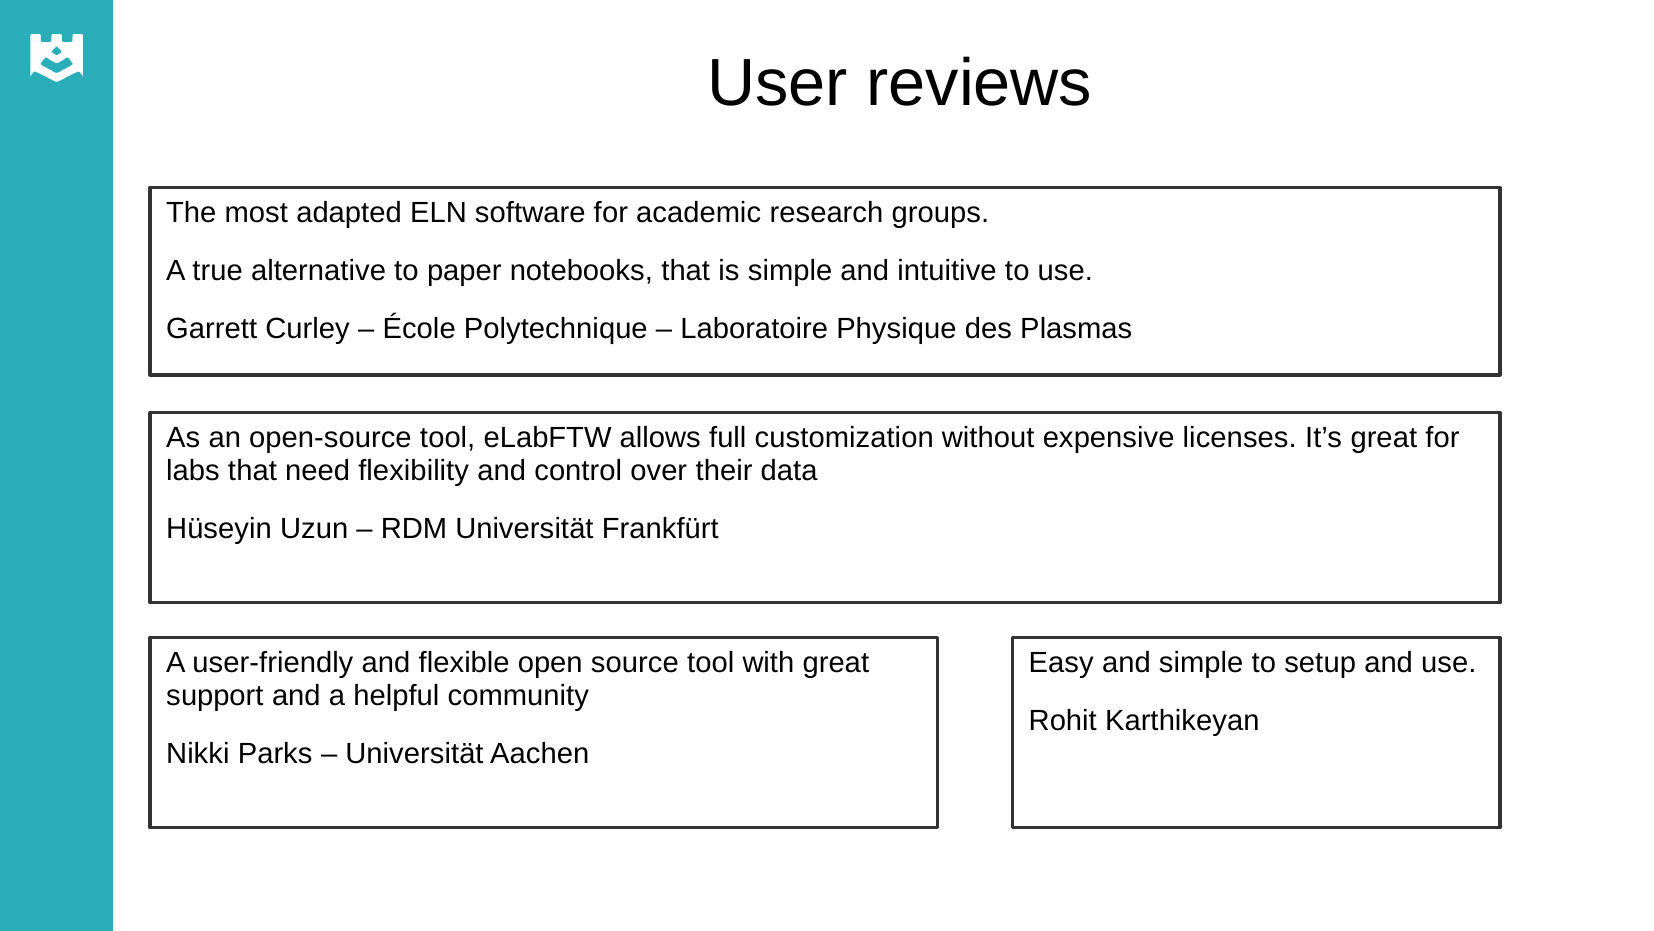

User reviews
The most adapted ELN software for academic research groups.
A true alternative to paper notebooks, that is simple and intuitive to use.
Garrett Curley – École Polytechnique – Laboratoire Physique des Plasmas
As an open-source tool, eLabFTW allows full customization without expensive licenses. It’s great for labs that need flexibility and control over their data
Hüseyin Uzun – RDM Universität Frankfürt
A user-friendly and flexible open source tool with great support and a helpful community
Nikki Parks – Universität Aachen
Easy and simple to setup and use.
Rohit Karthikeyan